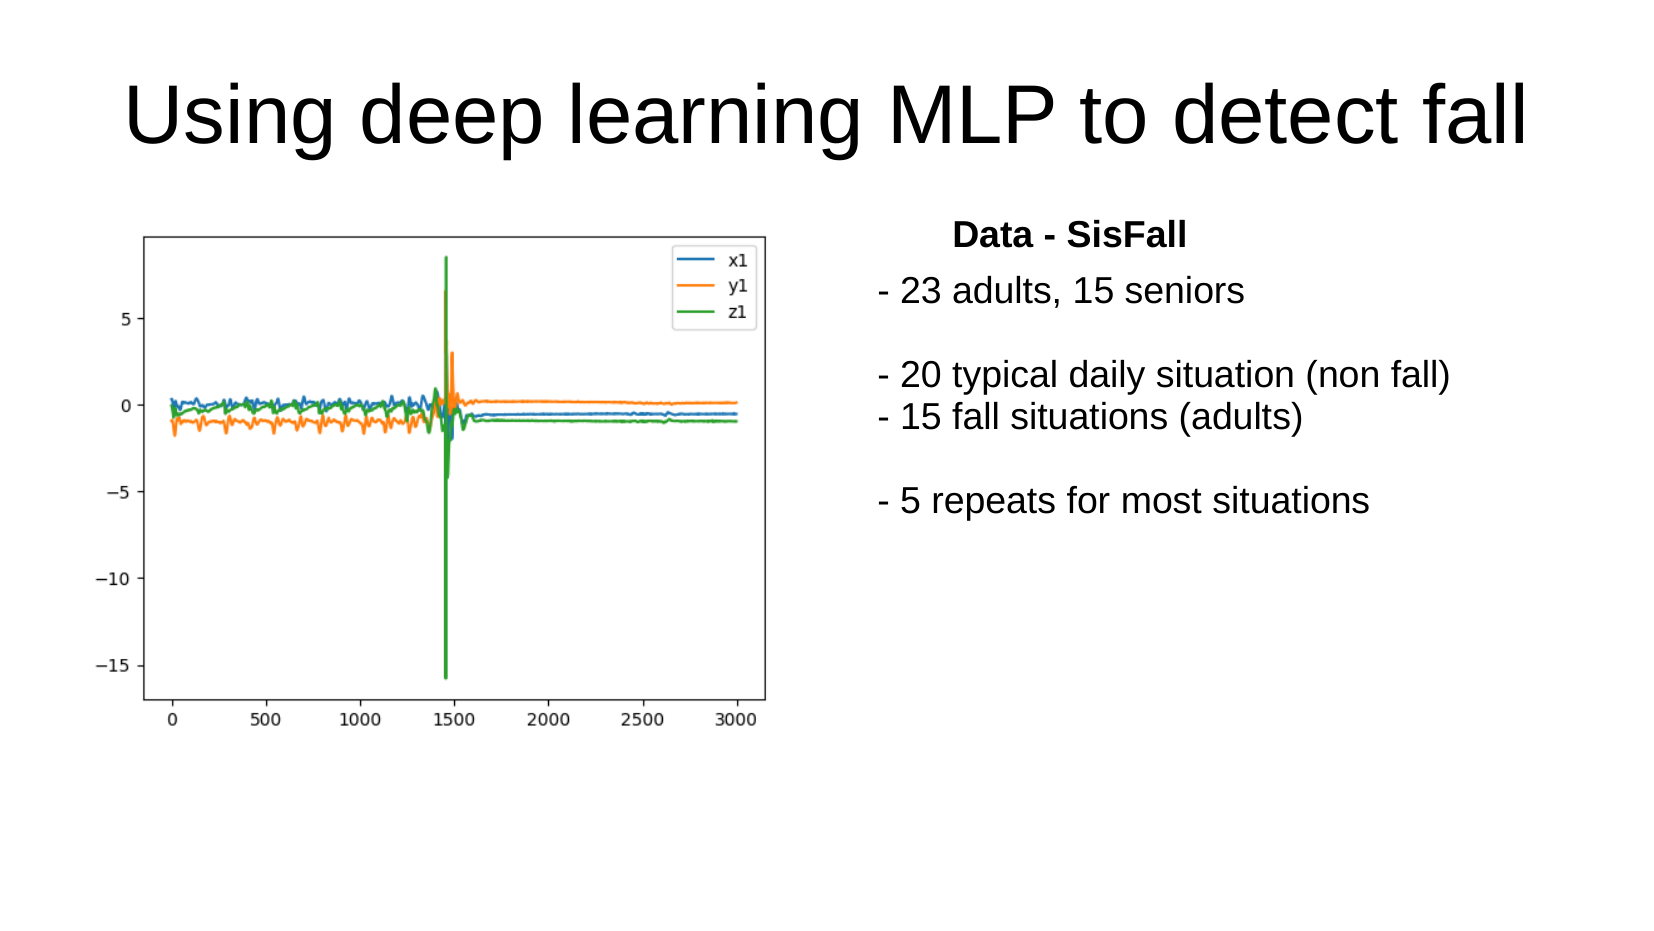

# Using deep learning MLP to detect fall
Data - SisFall
- 23 adults, 15 seniors
- 20 typical daily situation (non fall)
- 15 fall situations (adults)
- 5 repeats for most situations